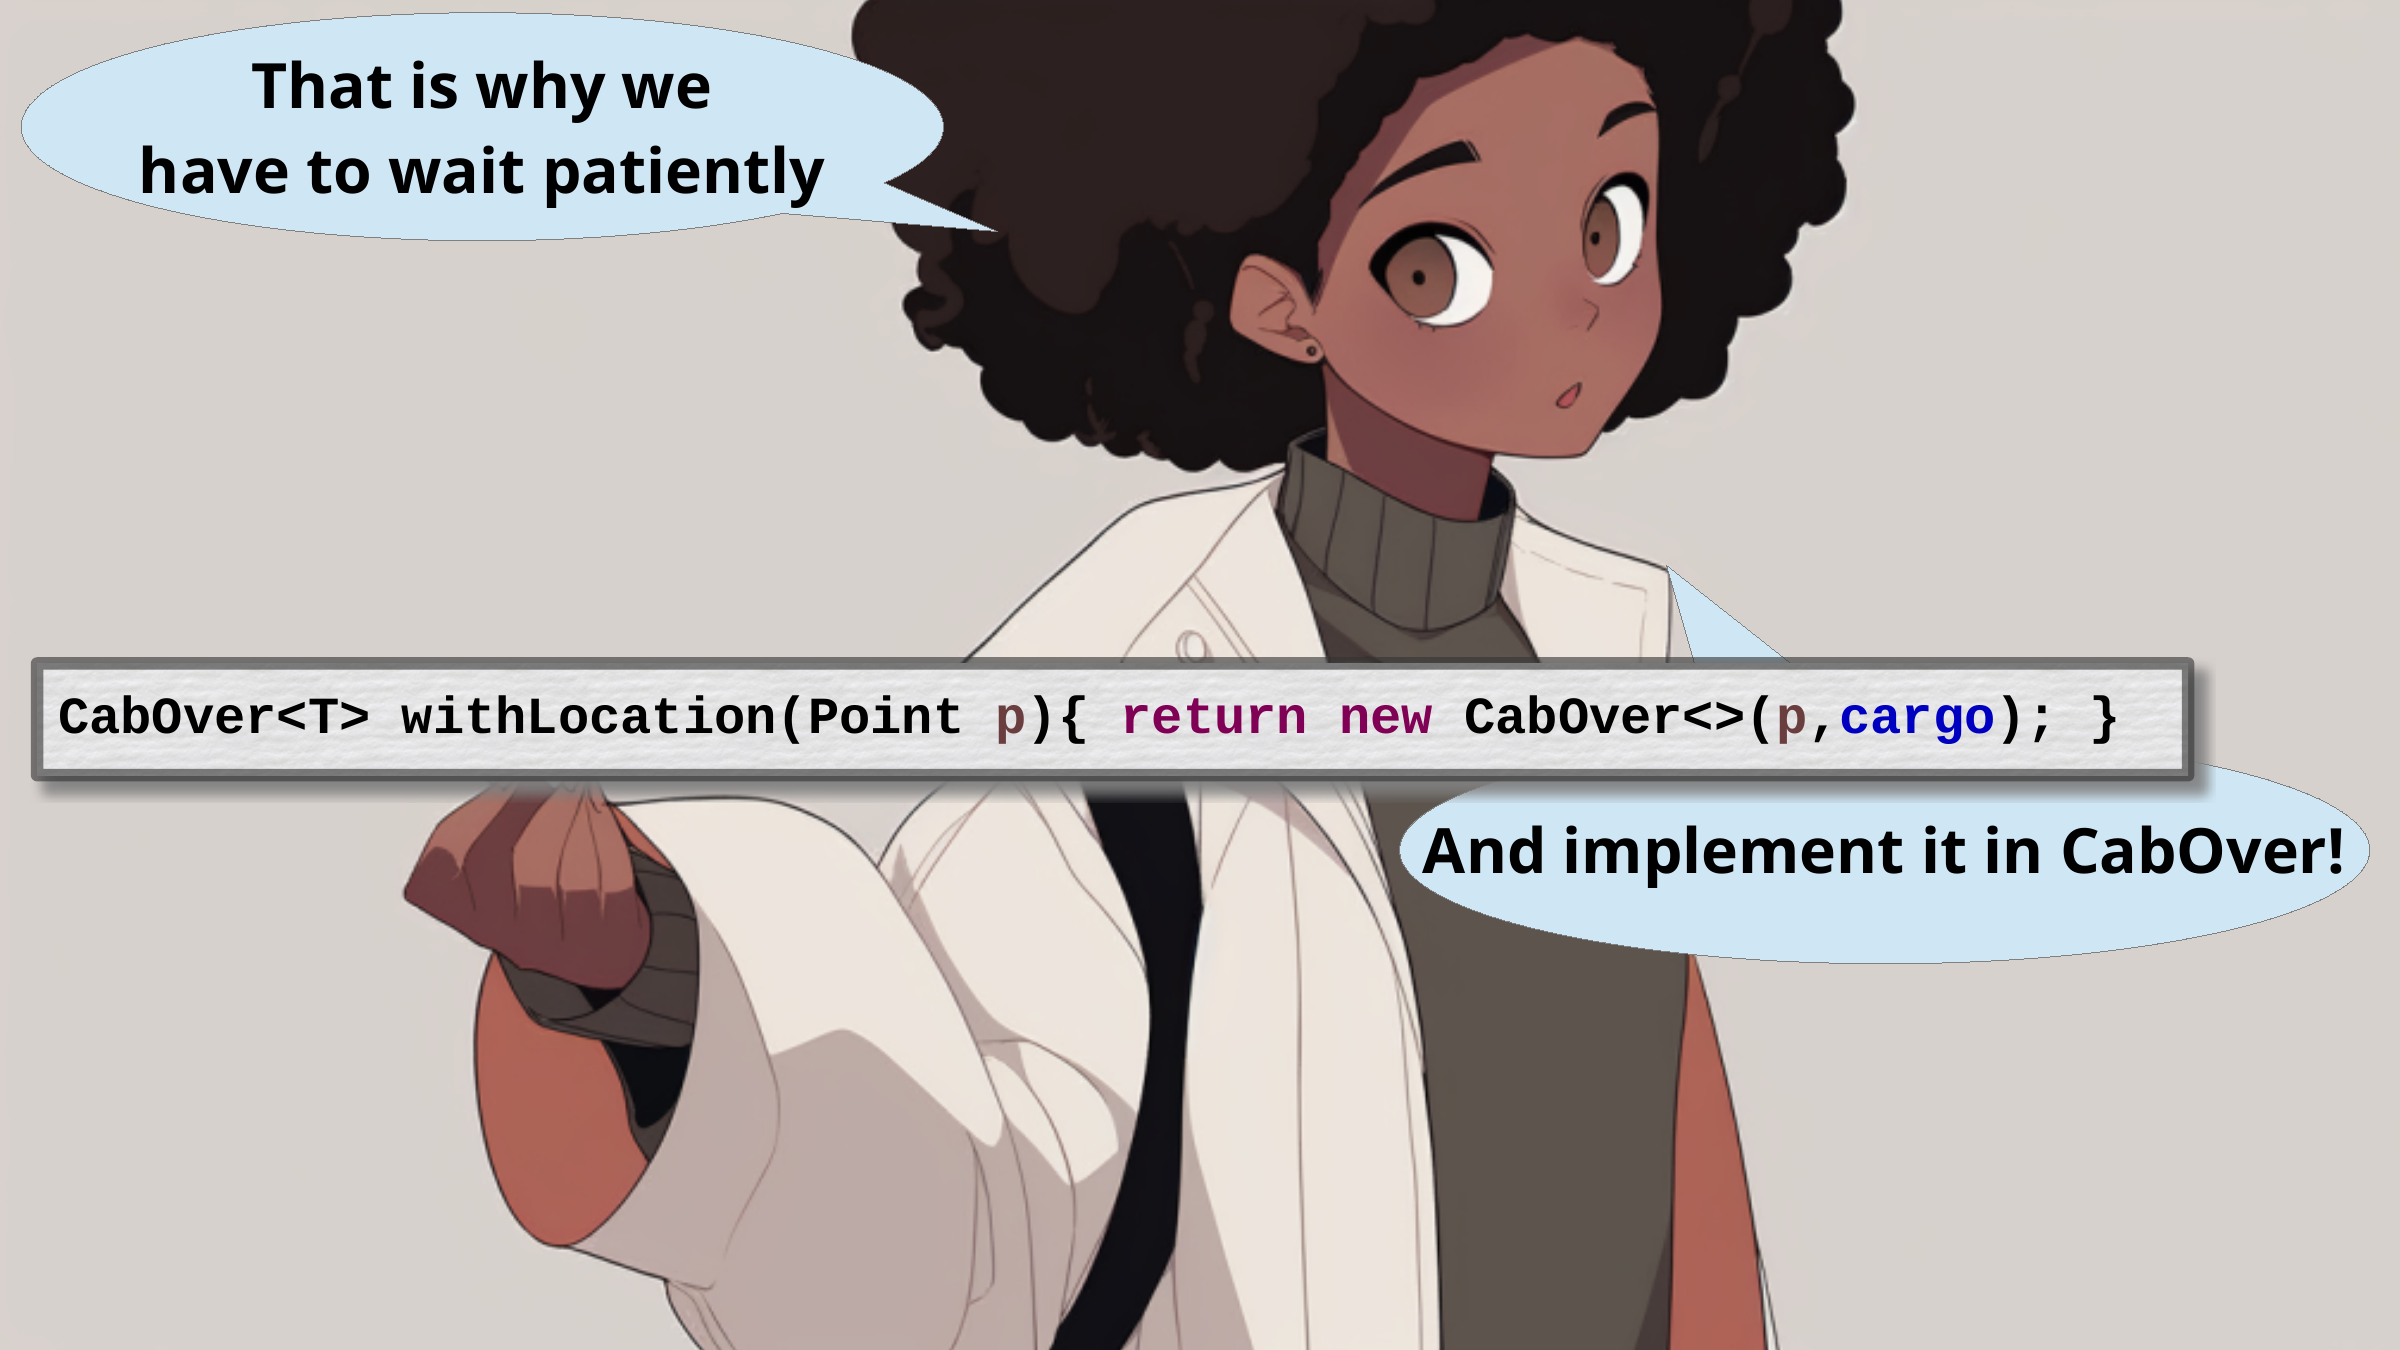

That is why we
have to wait patiently
CabOver<T> withLocation(Point p){ return new CabOver<>(p,cargo); }
And implement it in CabOver!